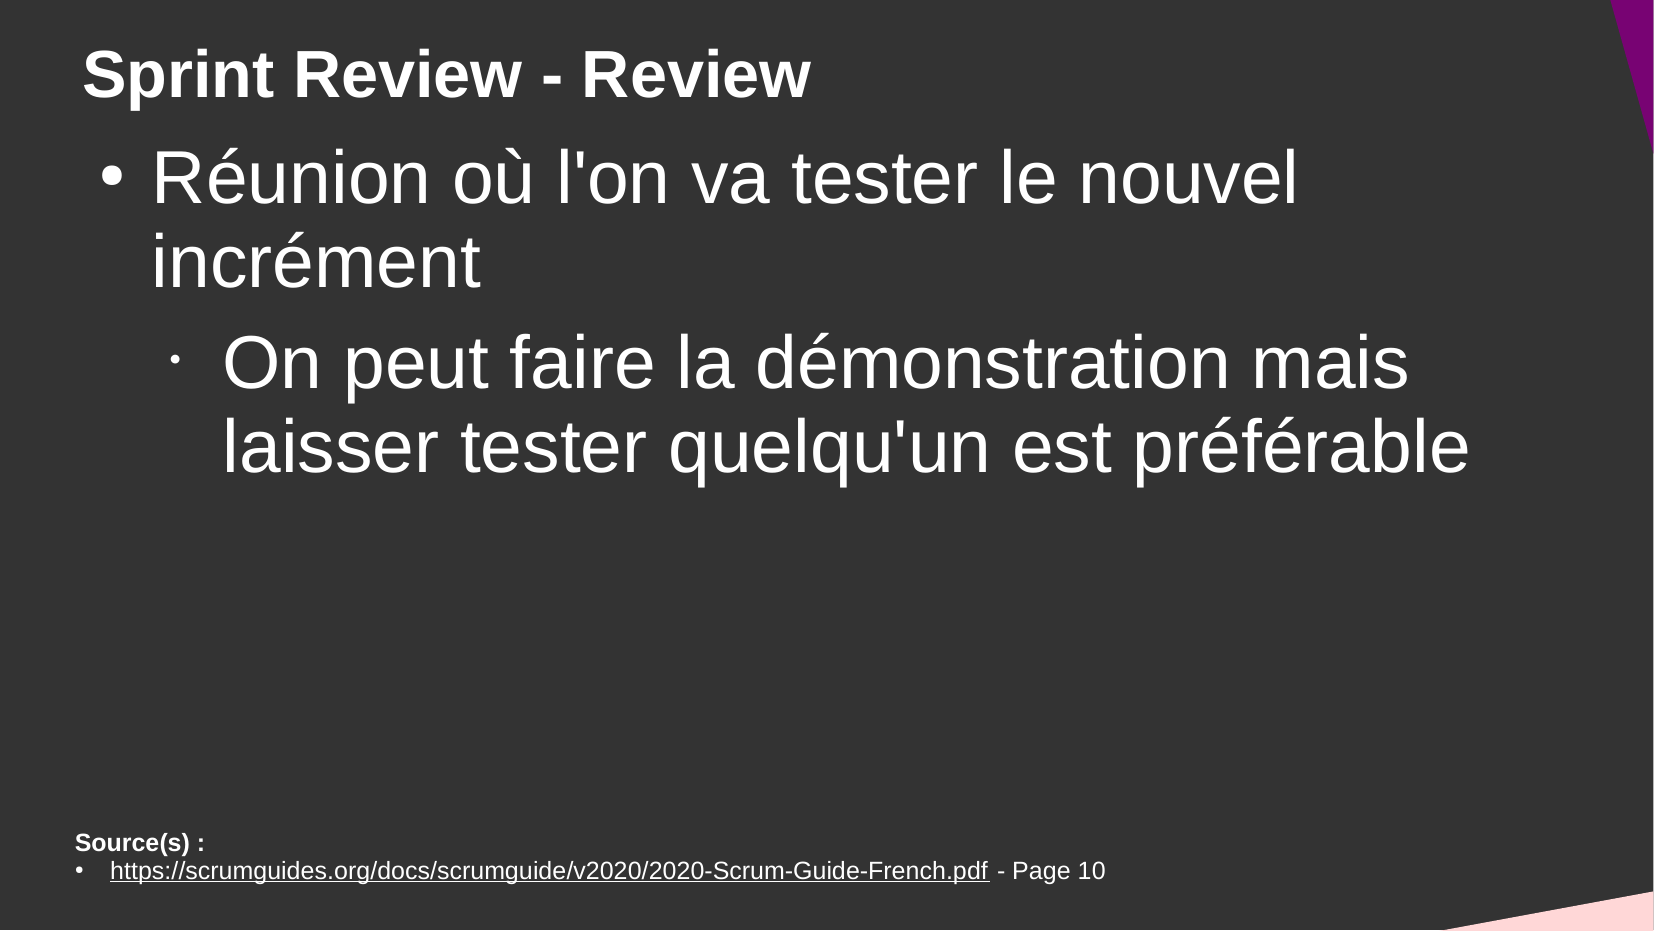

# Sprint Review - Review
Réunion où l'on va tester le nouvel incrément
On peut faire la démonstration mais laisser tester quelqu'un est préférable
Source(s) :
https://scrumguides.org/docs/scrumguide/v2020/2020-Scrum-Guide-French.pdf - Page 10